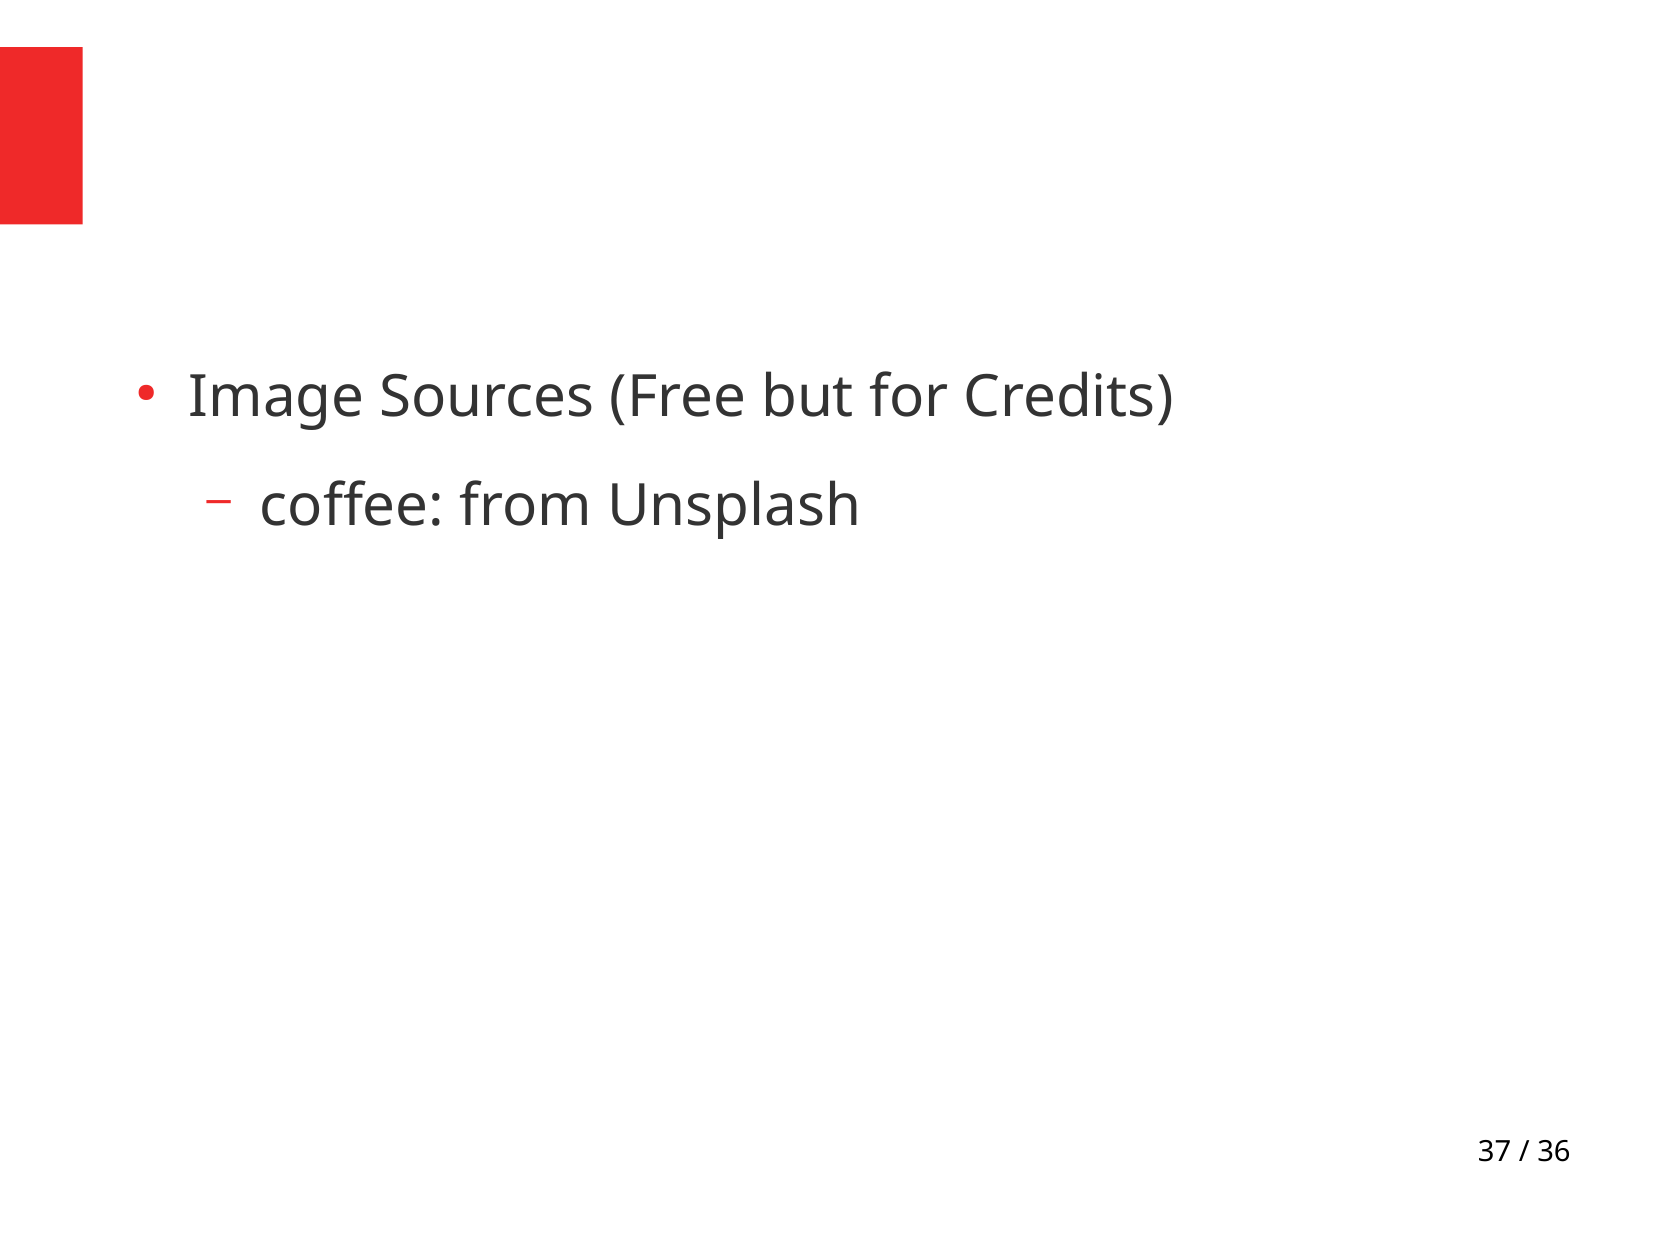

#
Image Sources (Free but for Credits)
coffee: from Unsplash
37